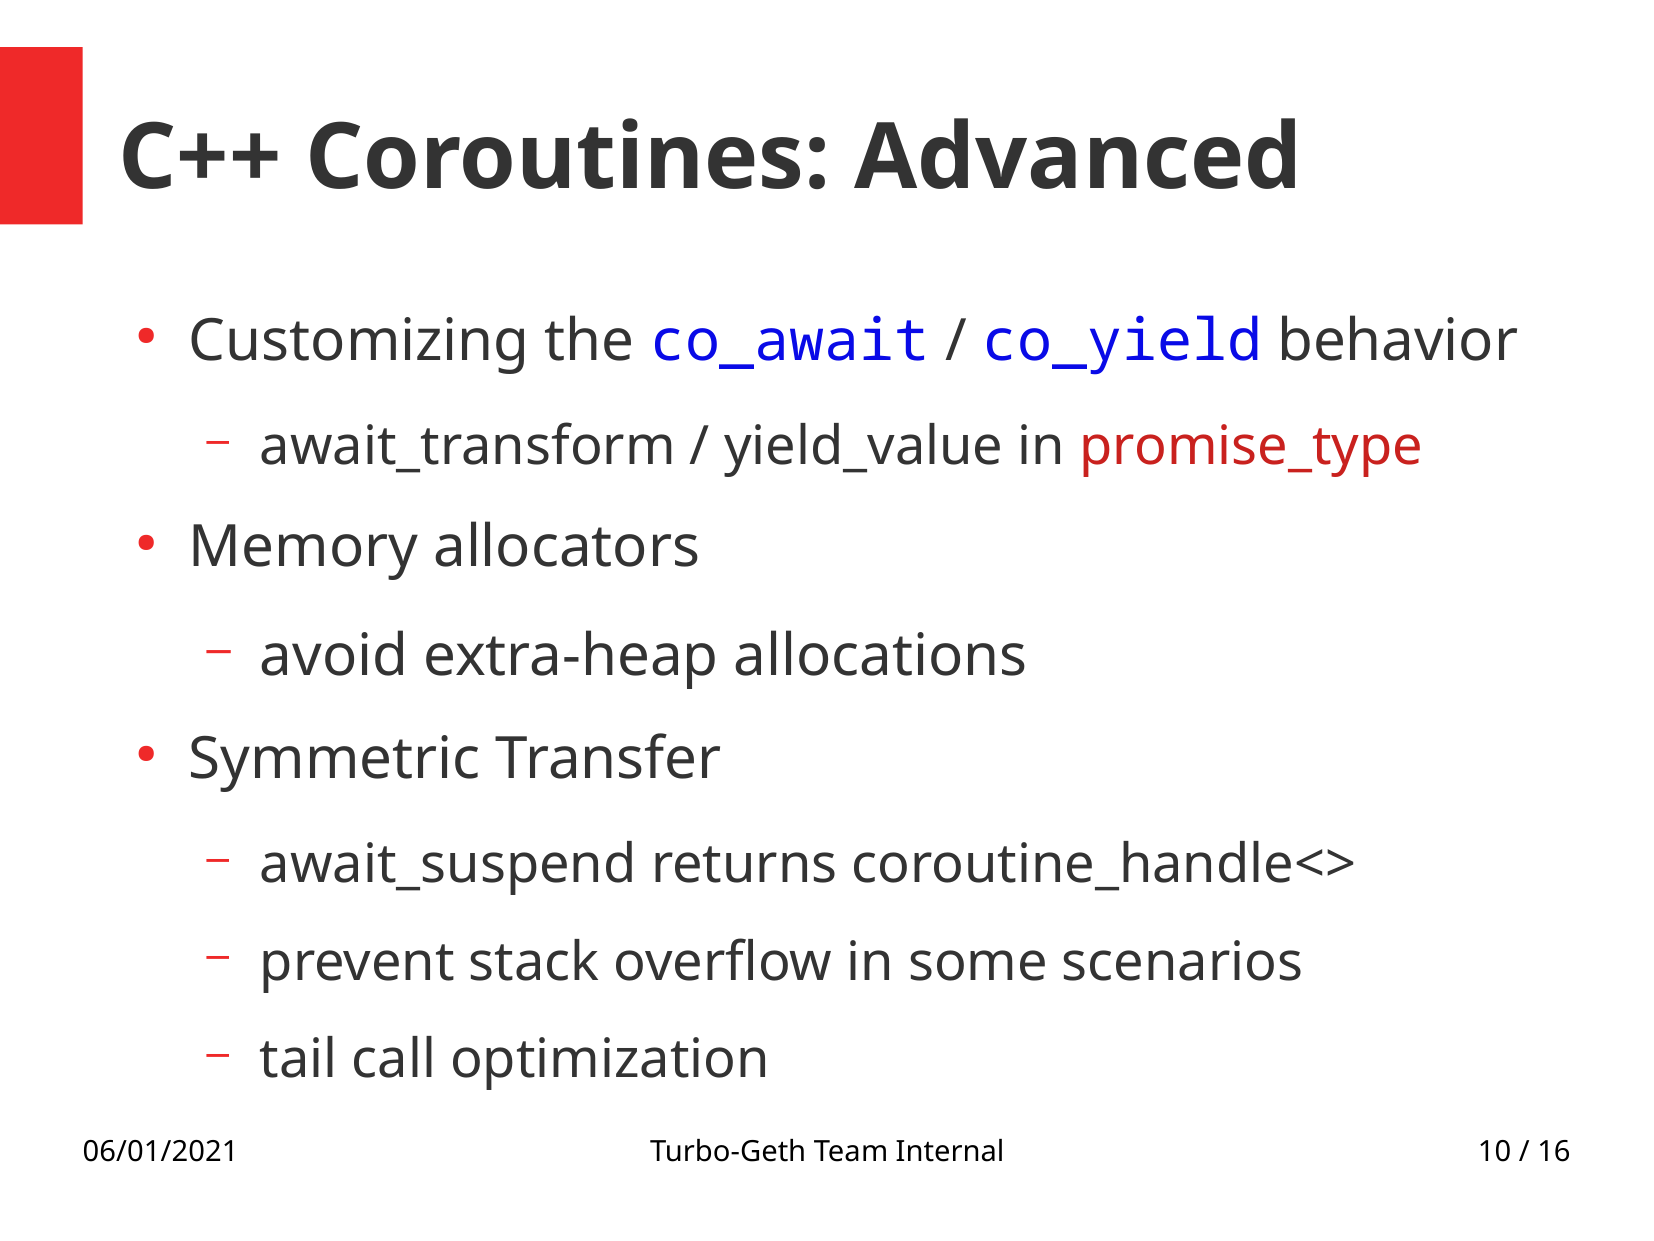

# C++ Coroutines: Advanced
Customizing the co_await / co_yield behavior
await_transform / yield_value in promise_type
Memory allocators
avoid extra-heap allocations
Symmetric Transfer
await_suspend returns coroutine_handle<>
prevent stack overflow in some scenarios
tail call optimization
06/01/2021
Turbo-Geth Team Internal
10